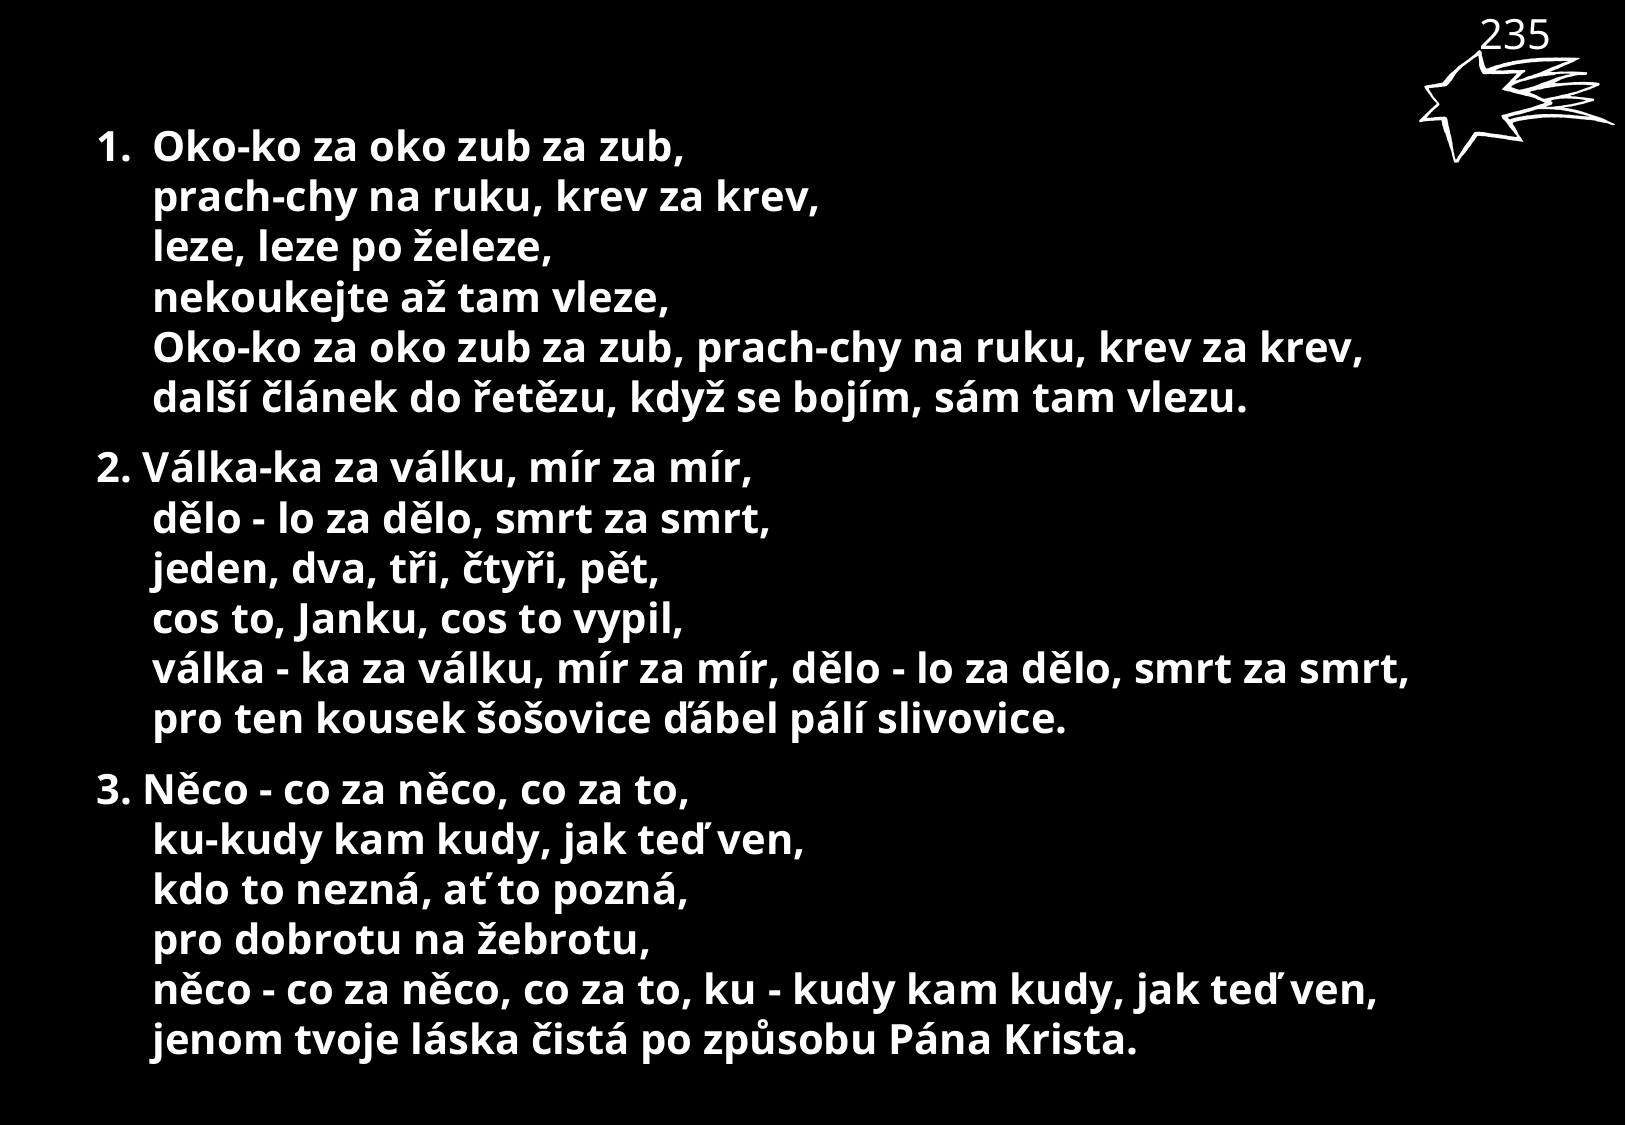

235
# 1. 	Oko-ko za oko zub za zub, prach-chy na ruku, krev za krev, leze, leze po železe, nekoukejte až tam vleze, Oko-ko za oko zub za zub, prach-chy na ruku, krev za krev, další článek do řetězu, když se bojím, sám tam vlezu.
2. Válka-ka za válku, mír za mír,
dělo - lo za dělo, smrt za smrt,
jeden, dva, tři, čtyři, pět,
cos to, Janku, cos to vypil,
válka - ka za válku, mír za mír, dělo - lo za dělo, smrt za smrt,
pro ten kousek šošovice ďábel pálí slivovice.
3. Něco - co za něco, co za to,
ku-kudy kam kudy, jak teď ven,
kdo to nezná, ať to pozná,
pro dobrotu na žebrotu,
něco - co za něco, co za to, ku - kudy kam kudy, jak teď ven,
jenom tvoje láska čistá po způsobu Pána Krista.